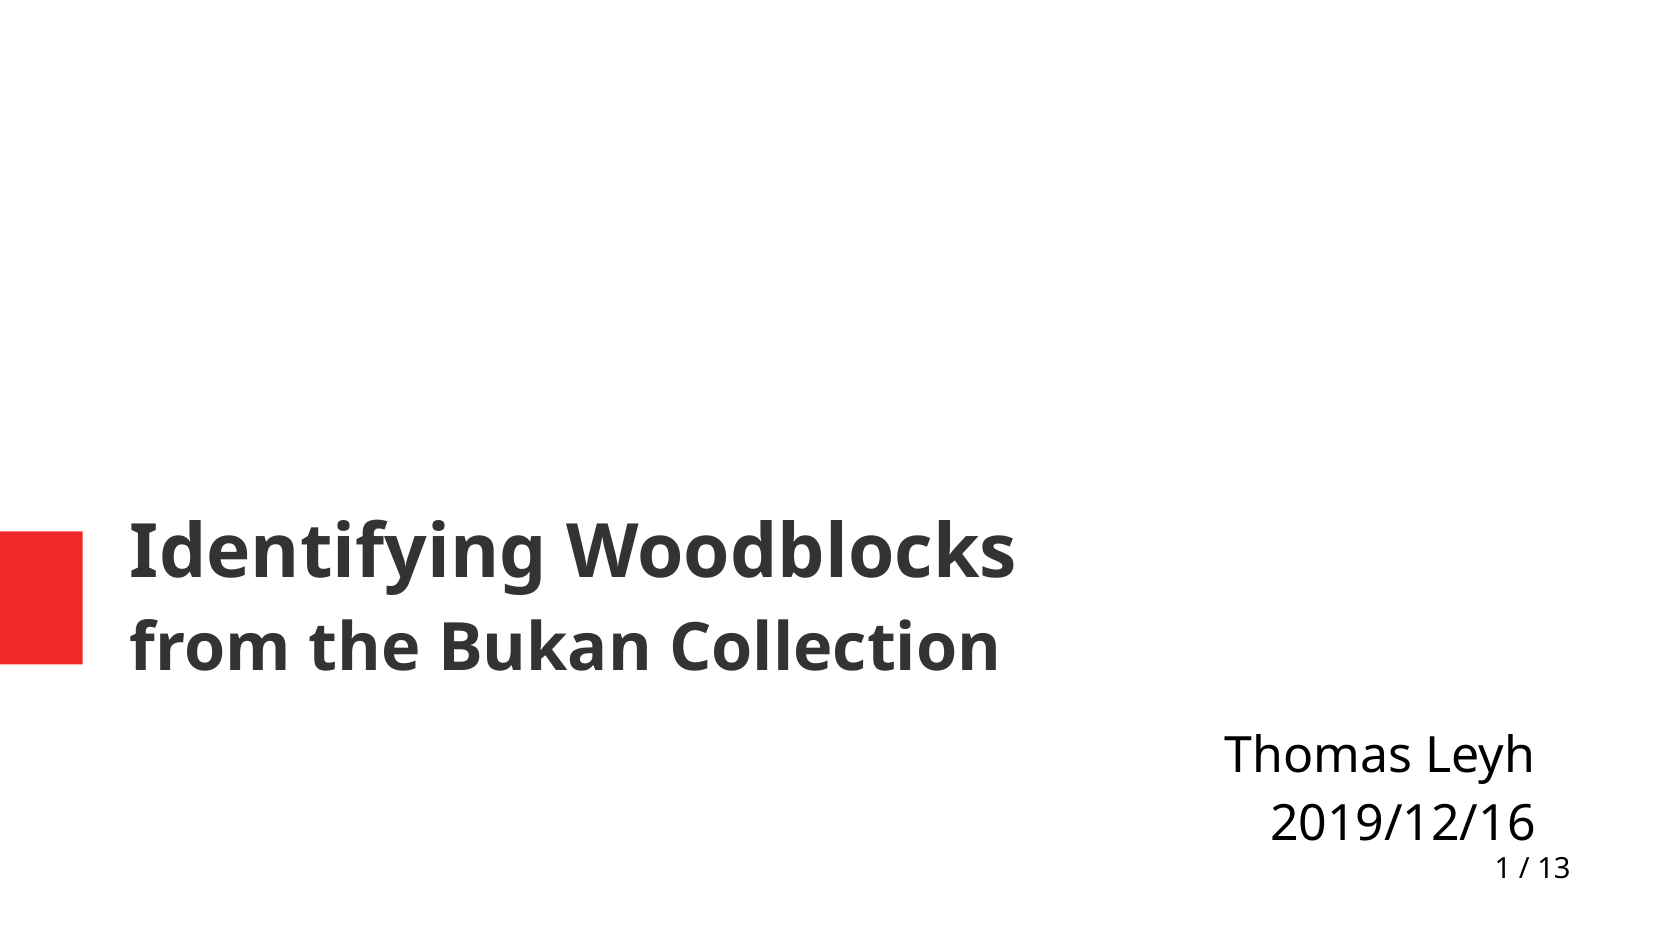

# Identifying Woodblocks from the Bukan Collection
Thomas Leyh
2019/12/16
1